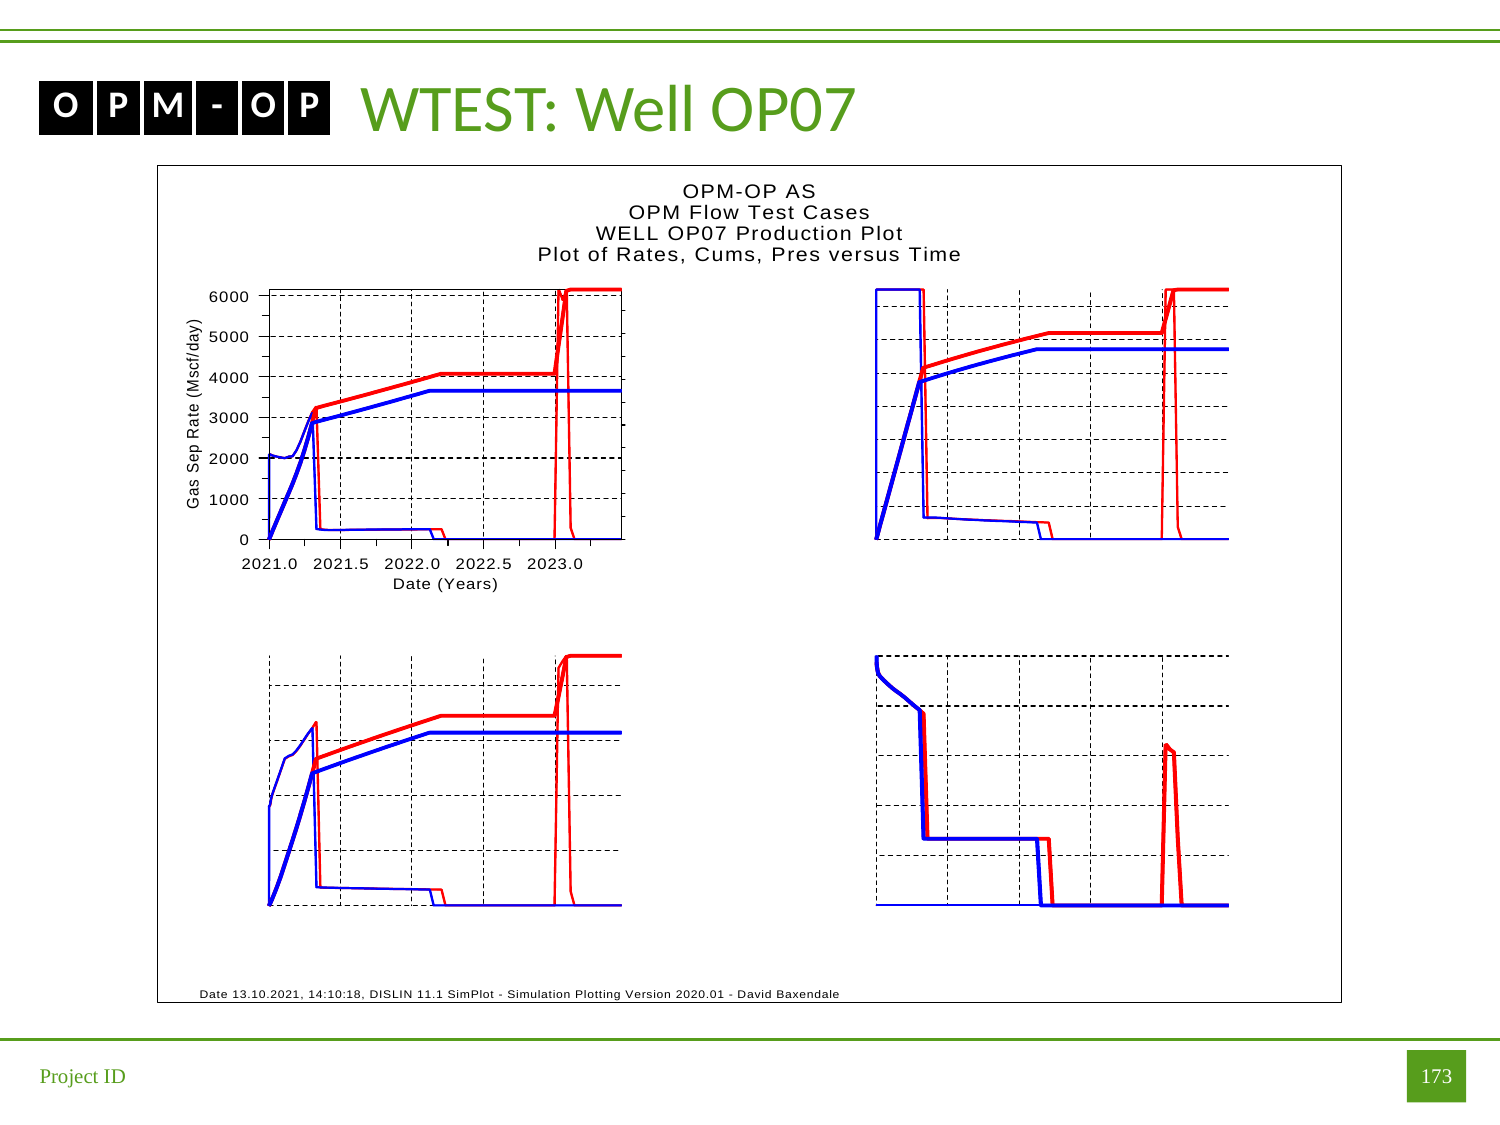

# WTEST: well OP07
Project ID
173